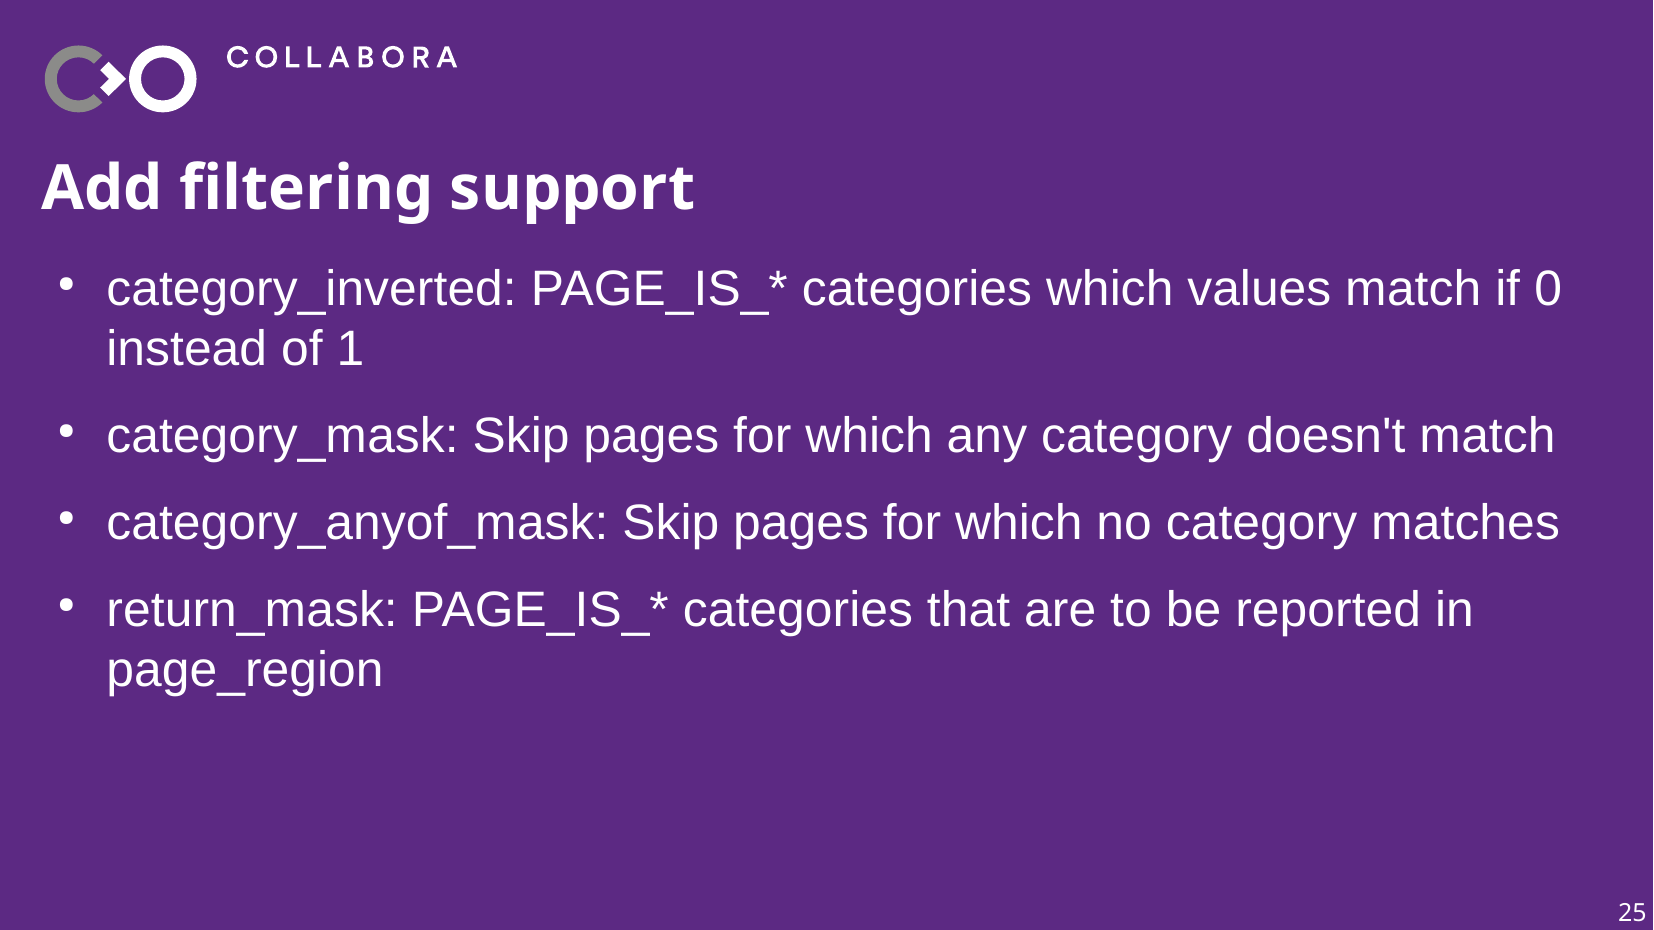

# Add filtering support
category_inverted: PAGE_IS_* categories which values match if 0 instead of 1
category_mask: Skip pages for which any category doesn't match
category_anyof_mask: Skip pages for which no category matches
return_mask: PAGE_IS_* categories that are to be reported in page_region